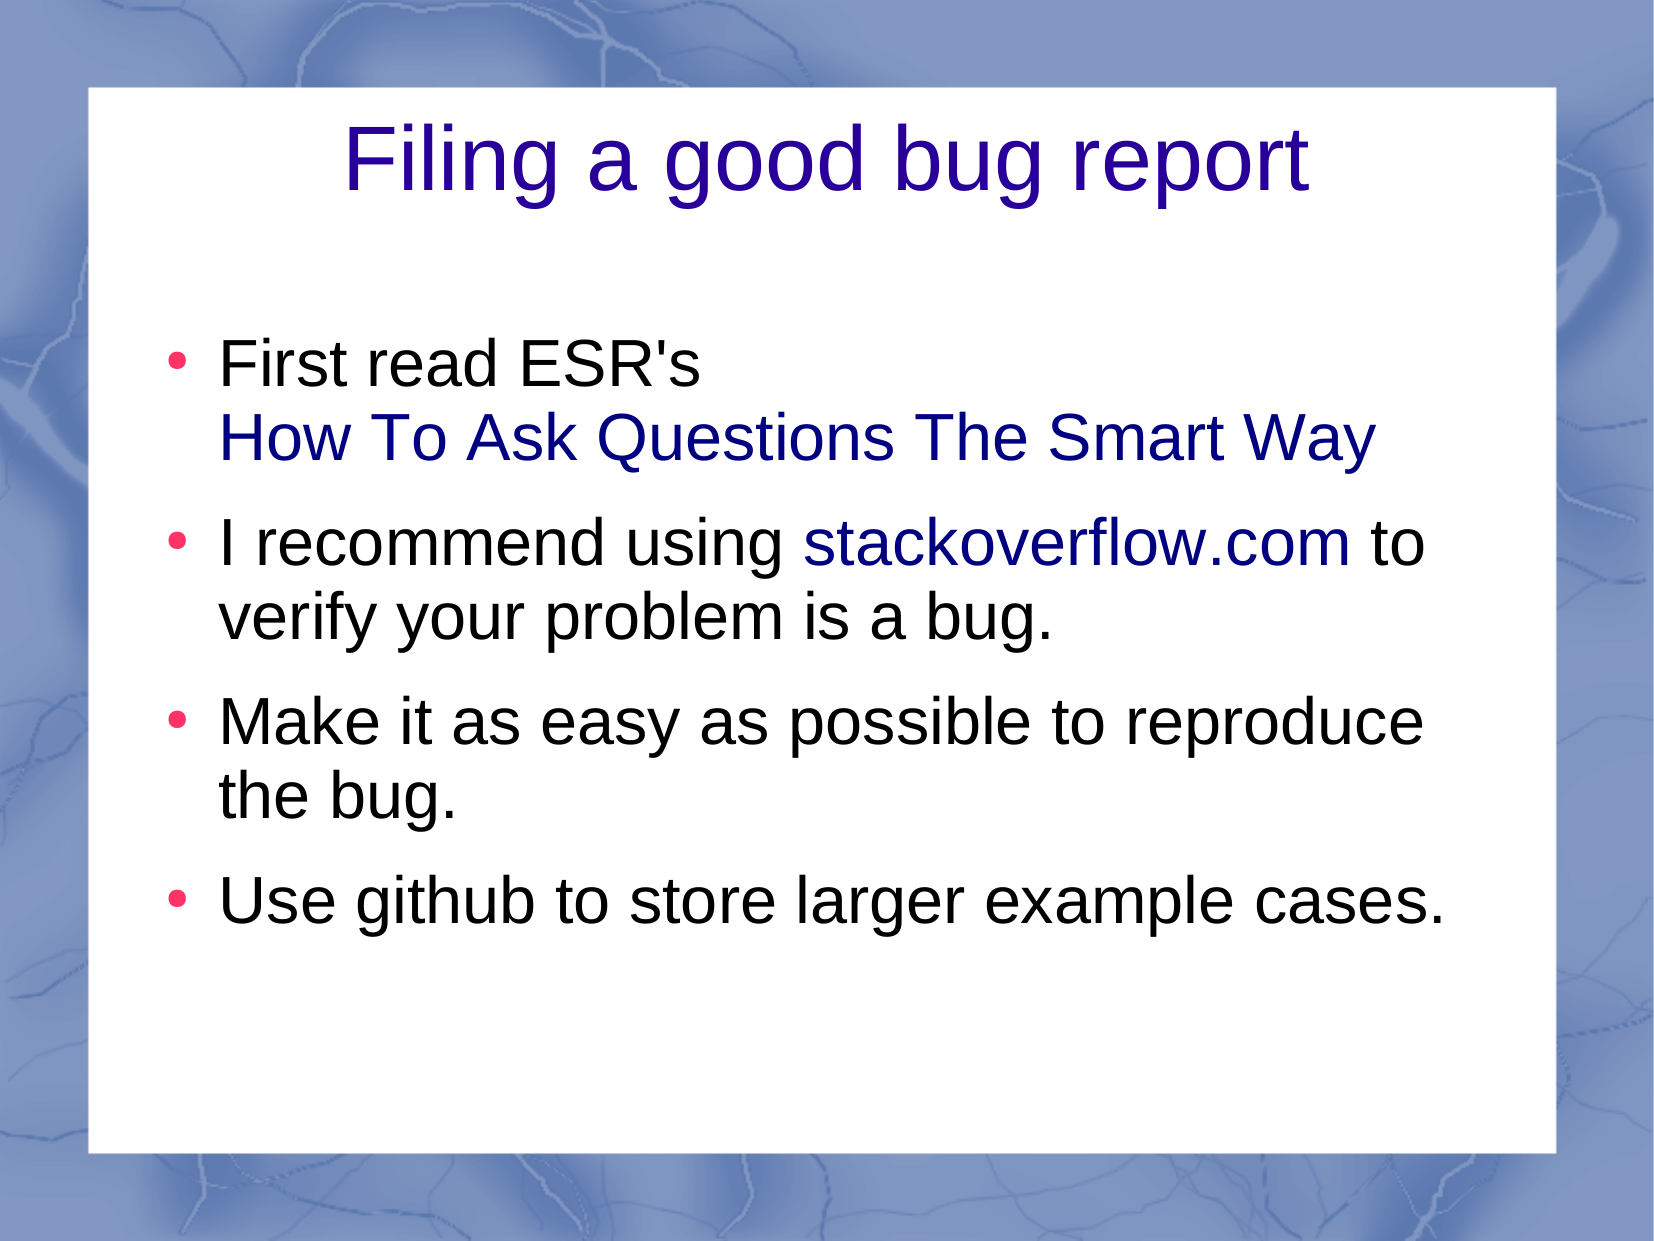

# Filing a good bug report
First read ESR's How To Ask Questions The Smart Way
I recommend using stackoverflow.com to verify your problem is a bug.
Make it as easy as possible to reproduce the bug.
Use github to store larger example cases.